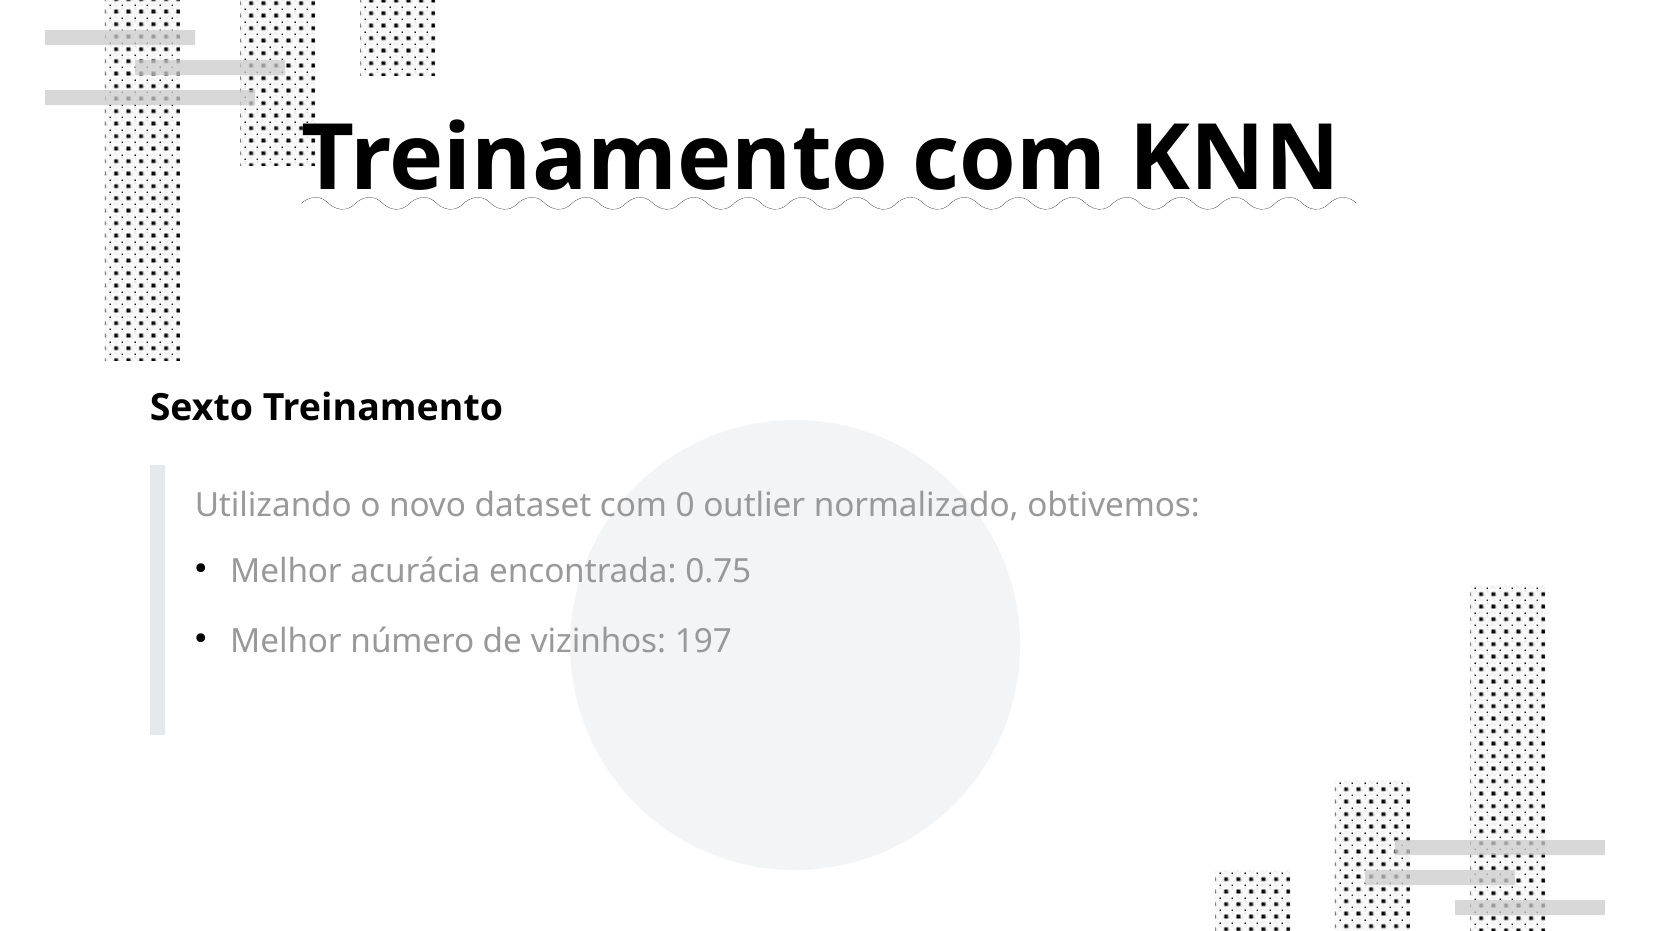

# Treinamento com KNN
Sexto Treinamento
Utilizando o novo dataset com 0 outlier normalizado, obtivemos:
Melhor acurácia encontrada: 0.75
Melhor número de vizinhos: 197